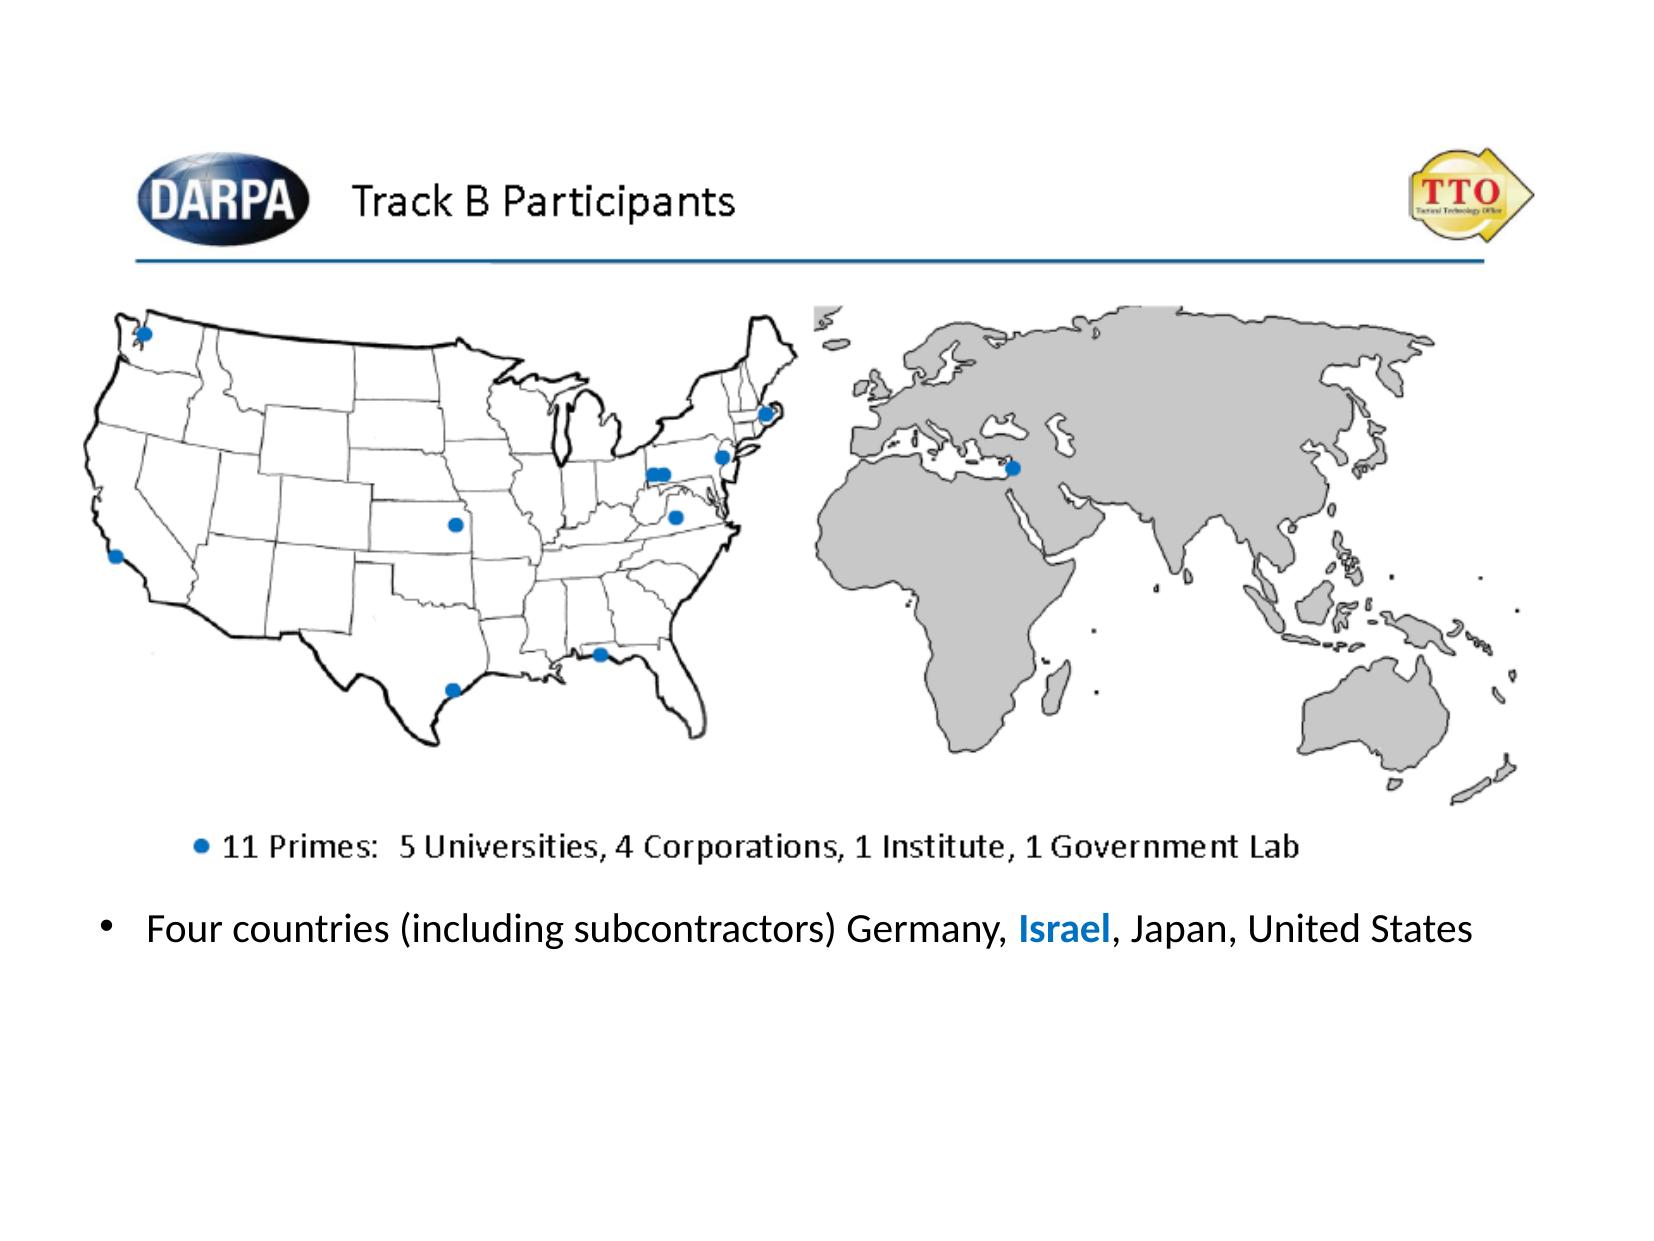

Four countries (including subcontractors) Germany, Israel, Japan, United States